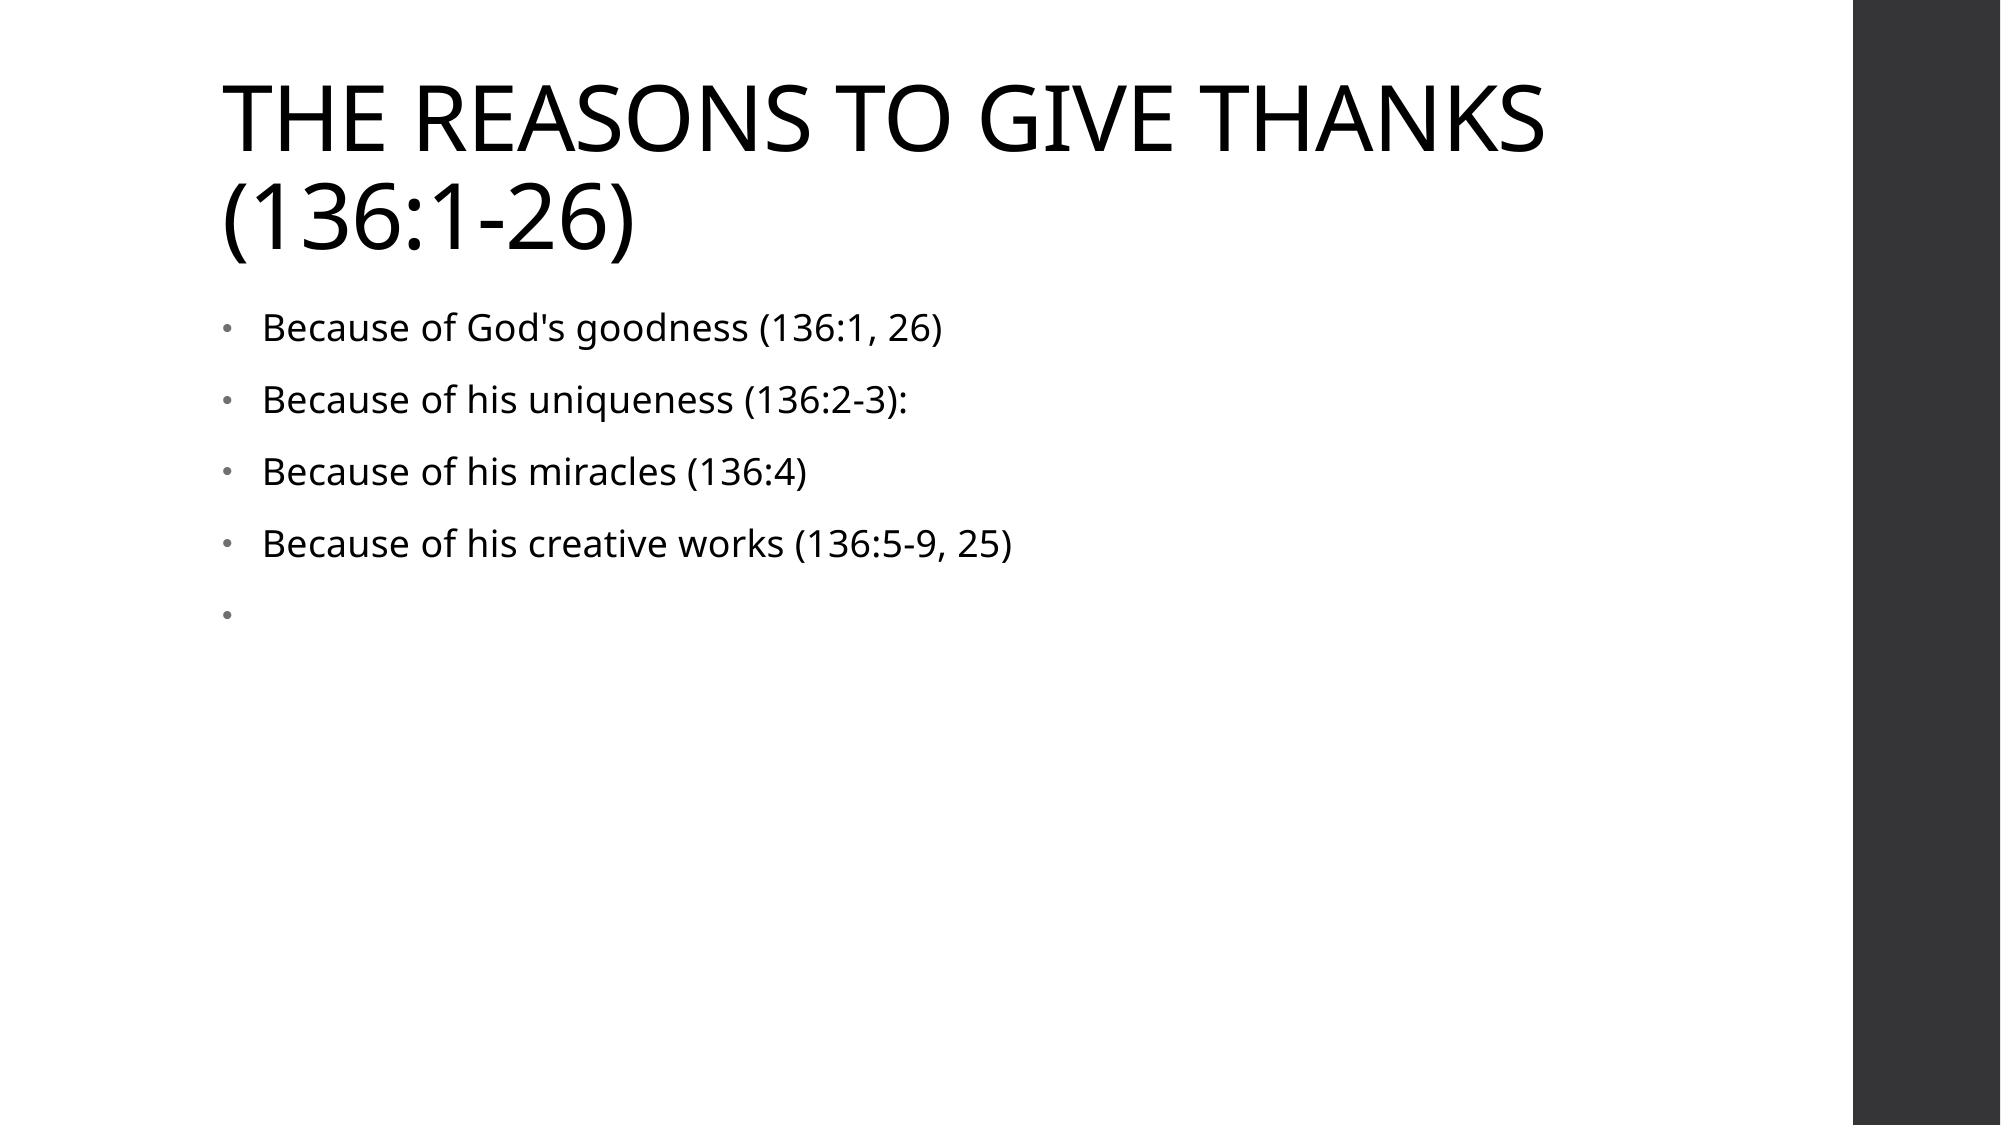

# THE REASONS TO GIVE THANKS (136:1-26)
 Because of God's goodness (136:1, 26)
 Because of his uniqueness (136:2-3):
 Because of his miracles (136:4)
 Because of his creative works (136:5-9, 25)